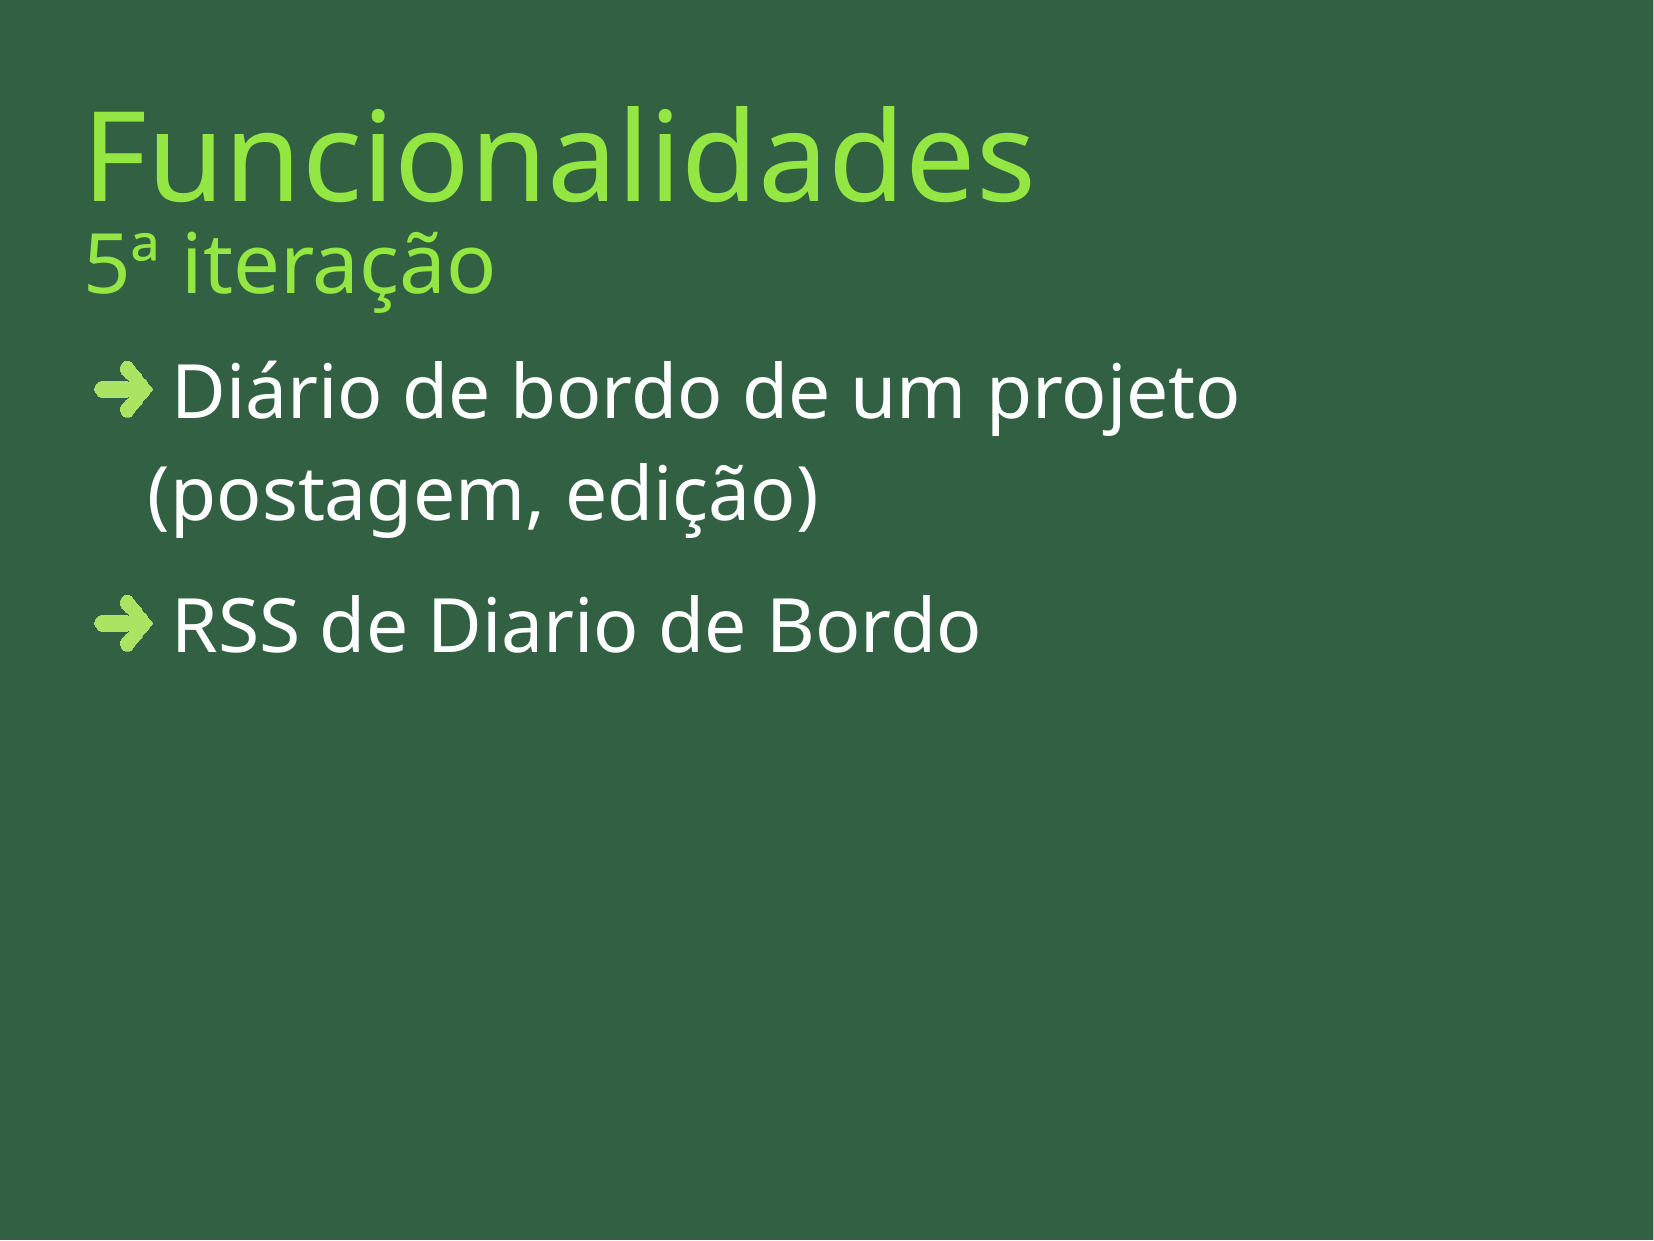

# Funcionalidades
5ª iteração
 Diário de bordo de um projeto (postagem, edição)
 RSS de Diario de Bordo